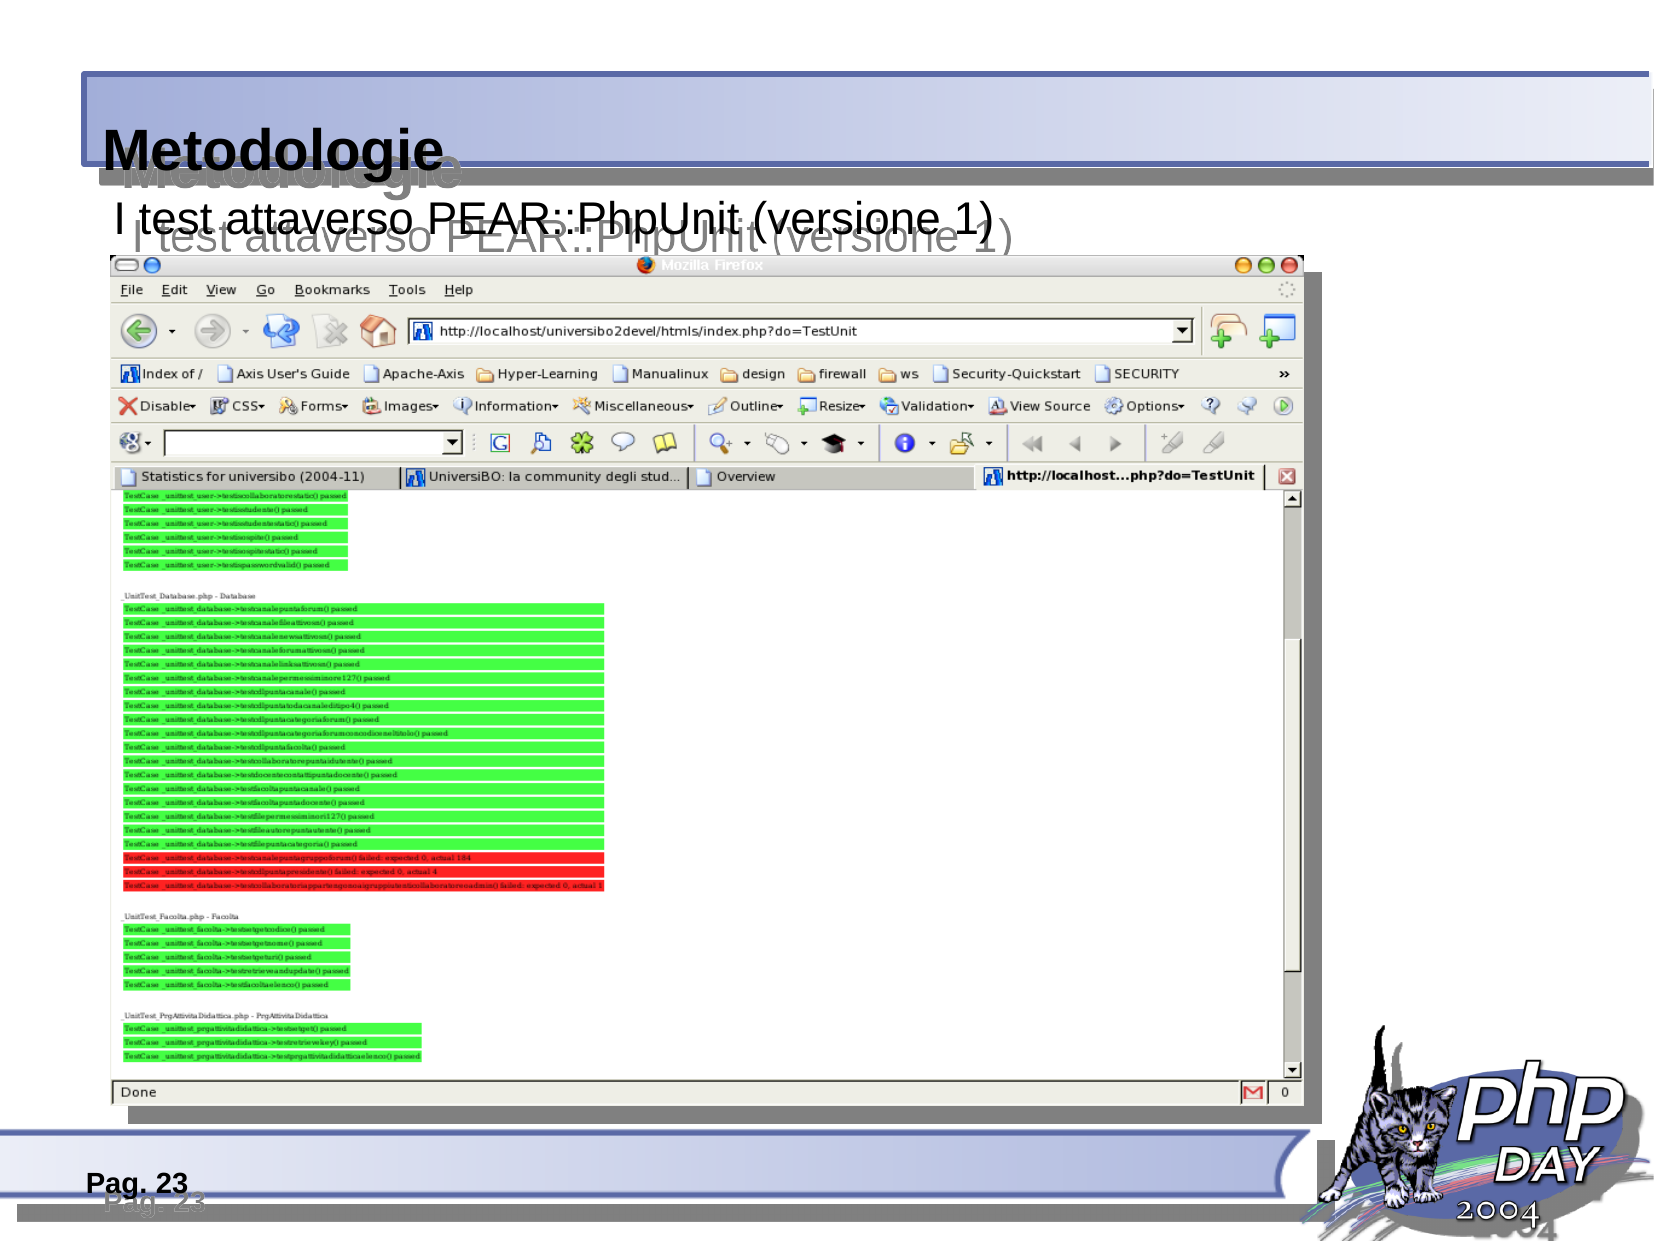

Metodologie
I test attaverso PEAR::PhpUnit (versione 1)